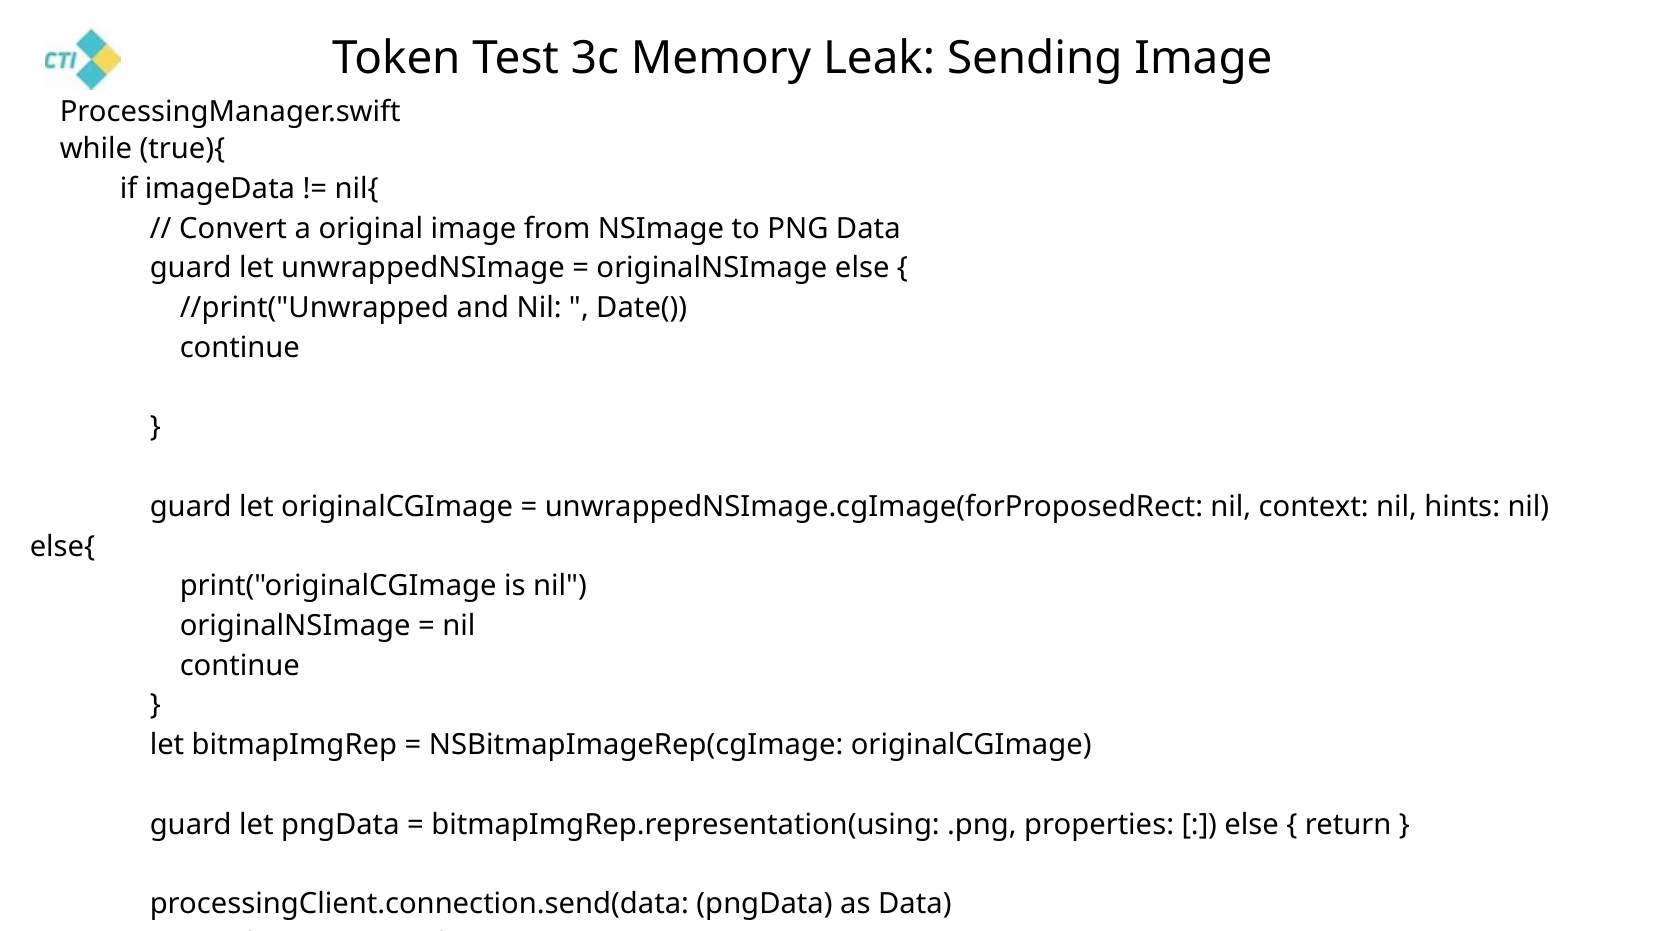

Token Test 3c Memory Leak: Sending Image
ProcessingManager.swift
 while (true){
 if imageData != nil{
 // Convert a original image from NSImage to PNG Data
 guard let unwrappedNSImage = originalNSImage else {
 //print("Unwrapped and Nil: ", Date())
 continue
 }
 guard let originalCGImage = unwrappedNSImage.cgImage(forProposedRect: nil, context: nil, hints: nil) else{
 print("originalCGImage is nil")
 originalNSImage = nil
 continue
 }
 let bitmapImgRep = NSBitmapImageRep(cgImage: originalCGImage)
 guard let pngData = bitmapImgRep.representation(using: .png, properties: [:]) else { return }
 processingClient.connection.send(data: (pngData) as Data)
 originalNSImage = nil
 }
 }